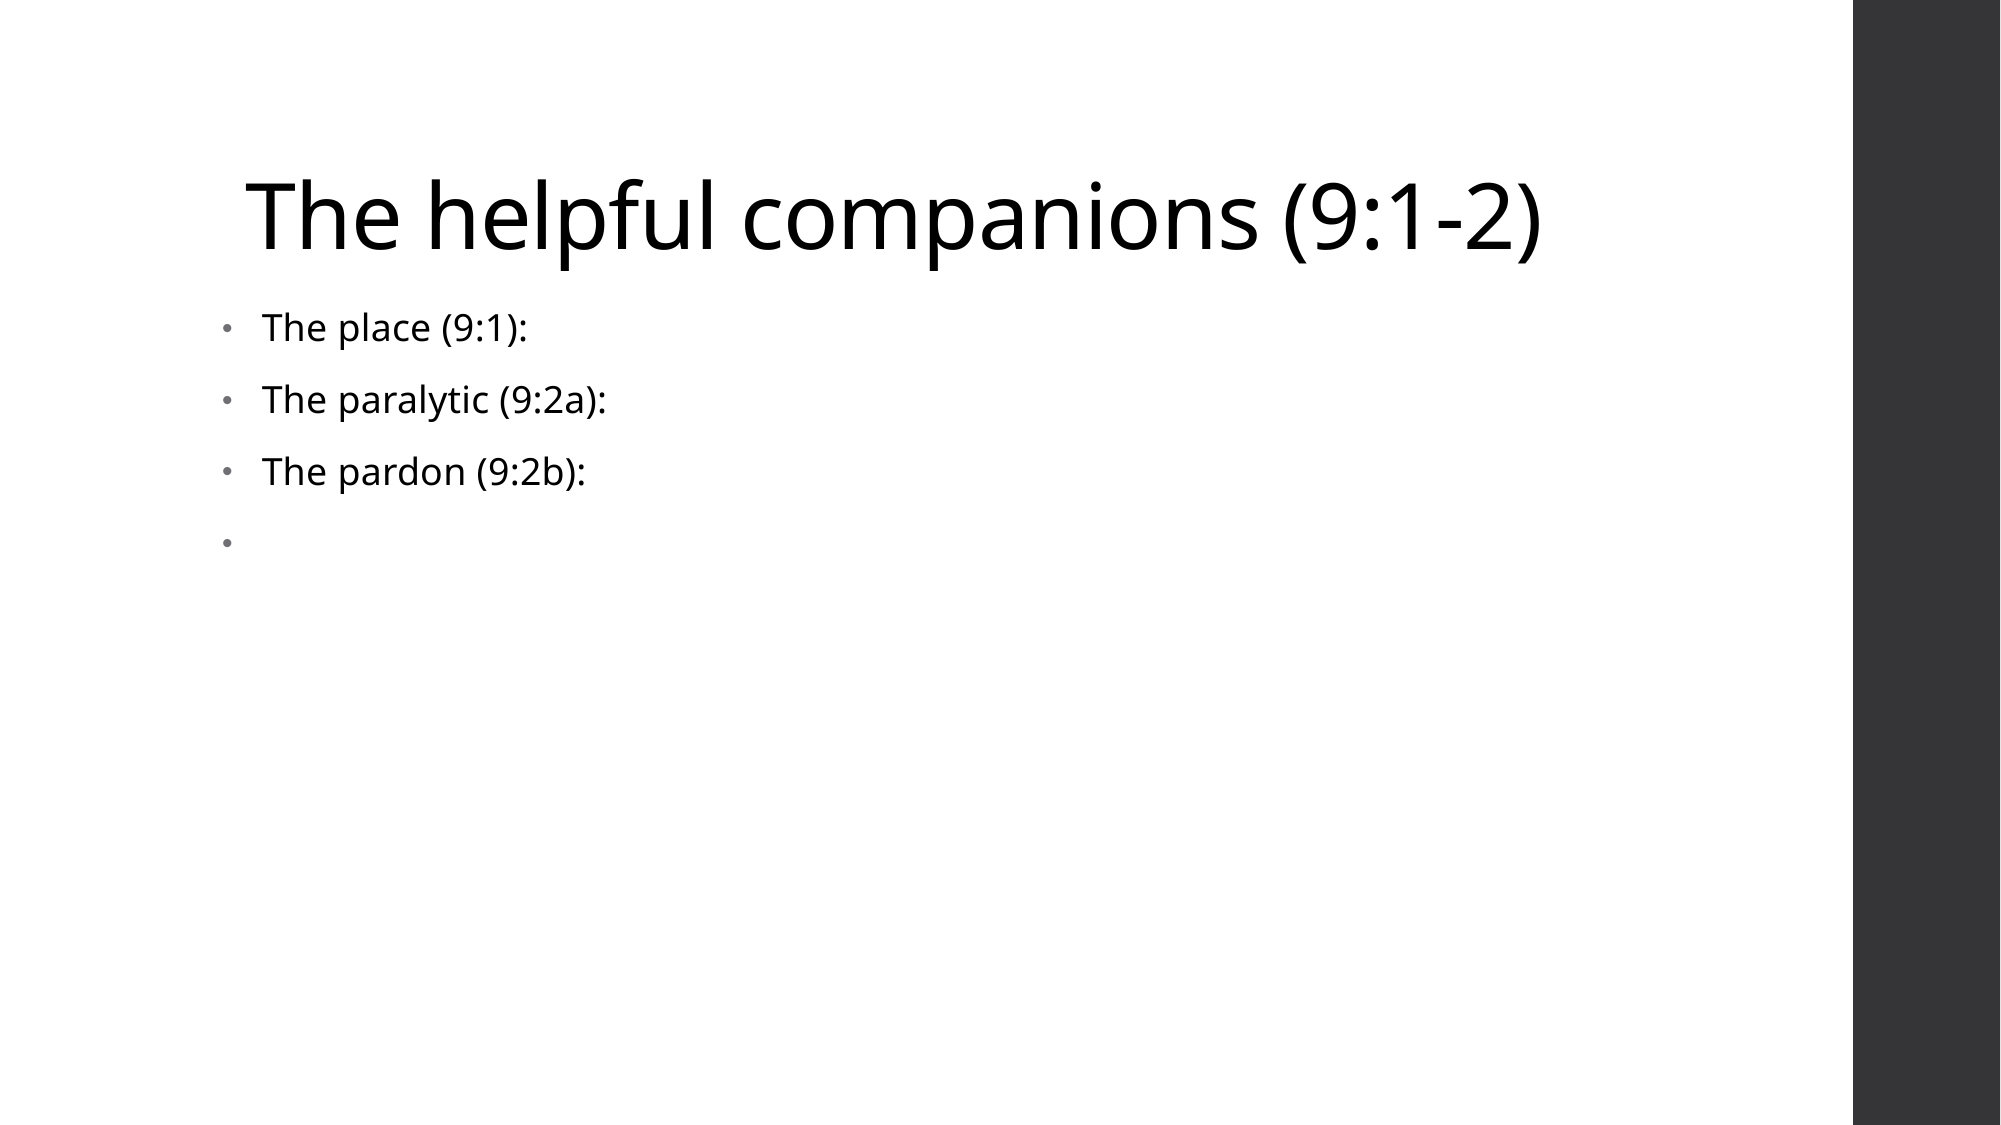

# The helpful companions (9:1-2)
 The place (9:1):
 The paralytic (9:2a):
 The pardon (9:2b):